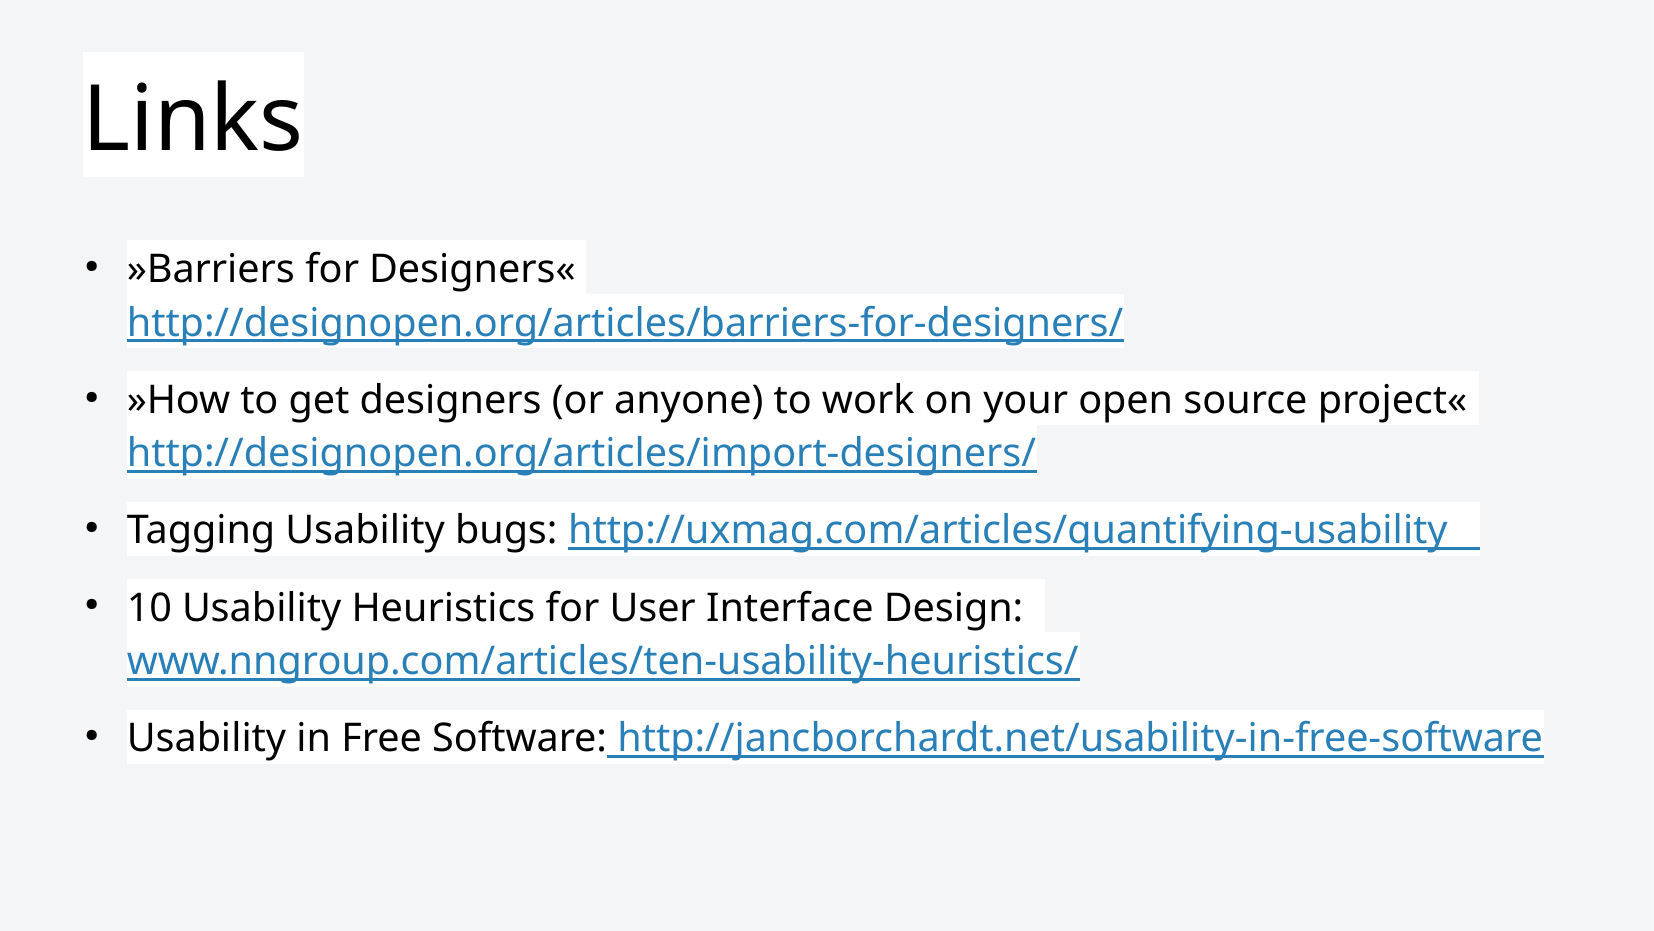

# Links
»Barriers for Designers« http://designopen.org/articles/barriers-for-designers/
»How to get designers (or anyone) to work on your open source project« http://designopen.org/articles/import-designers/
Tagging Usability bugs: http://uxmag.com/articles/quantifying-usability
10 Usability Heuristics for User Interface Design: www.nngroup.com/articles/ten-usability-heuristics/
Usability in Free Software: http://jancborchardt.net/usability-in-free-software